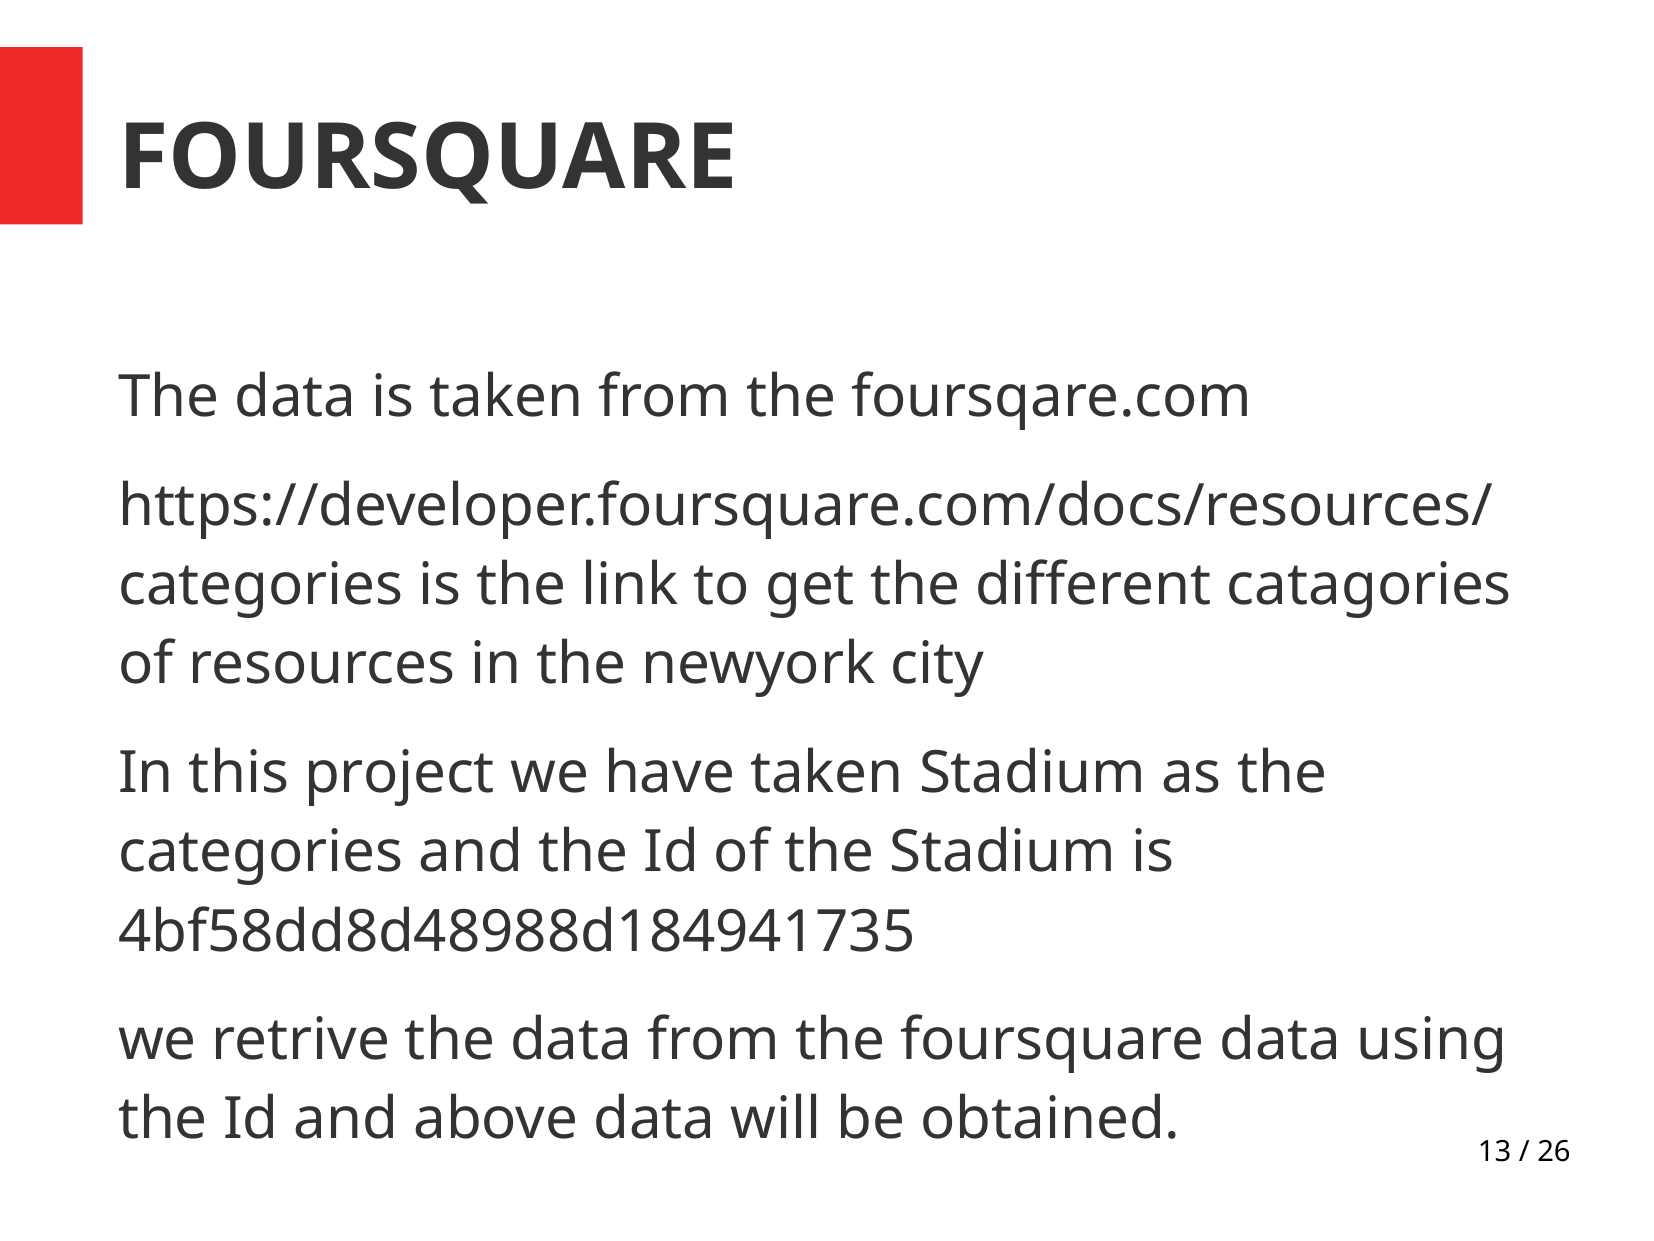

# FOURSQUARE
The data is taken from the foursqare.com
https://developer.foursquare.com/docs/resources/categories is the link to get the different catagories of resources in the newyork city
In this project we have taken Stadium as the categories and the Id of the Stadium is 4bf58dd8d48988d184941735
we retrive the data from the foursquare data using the Id and above data will be obtained.
13